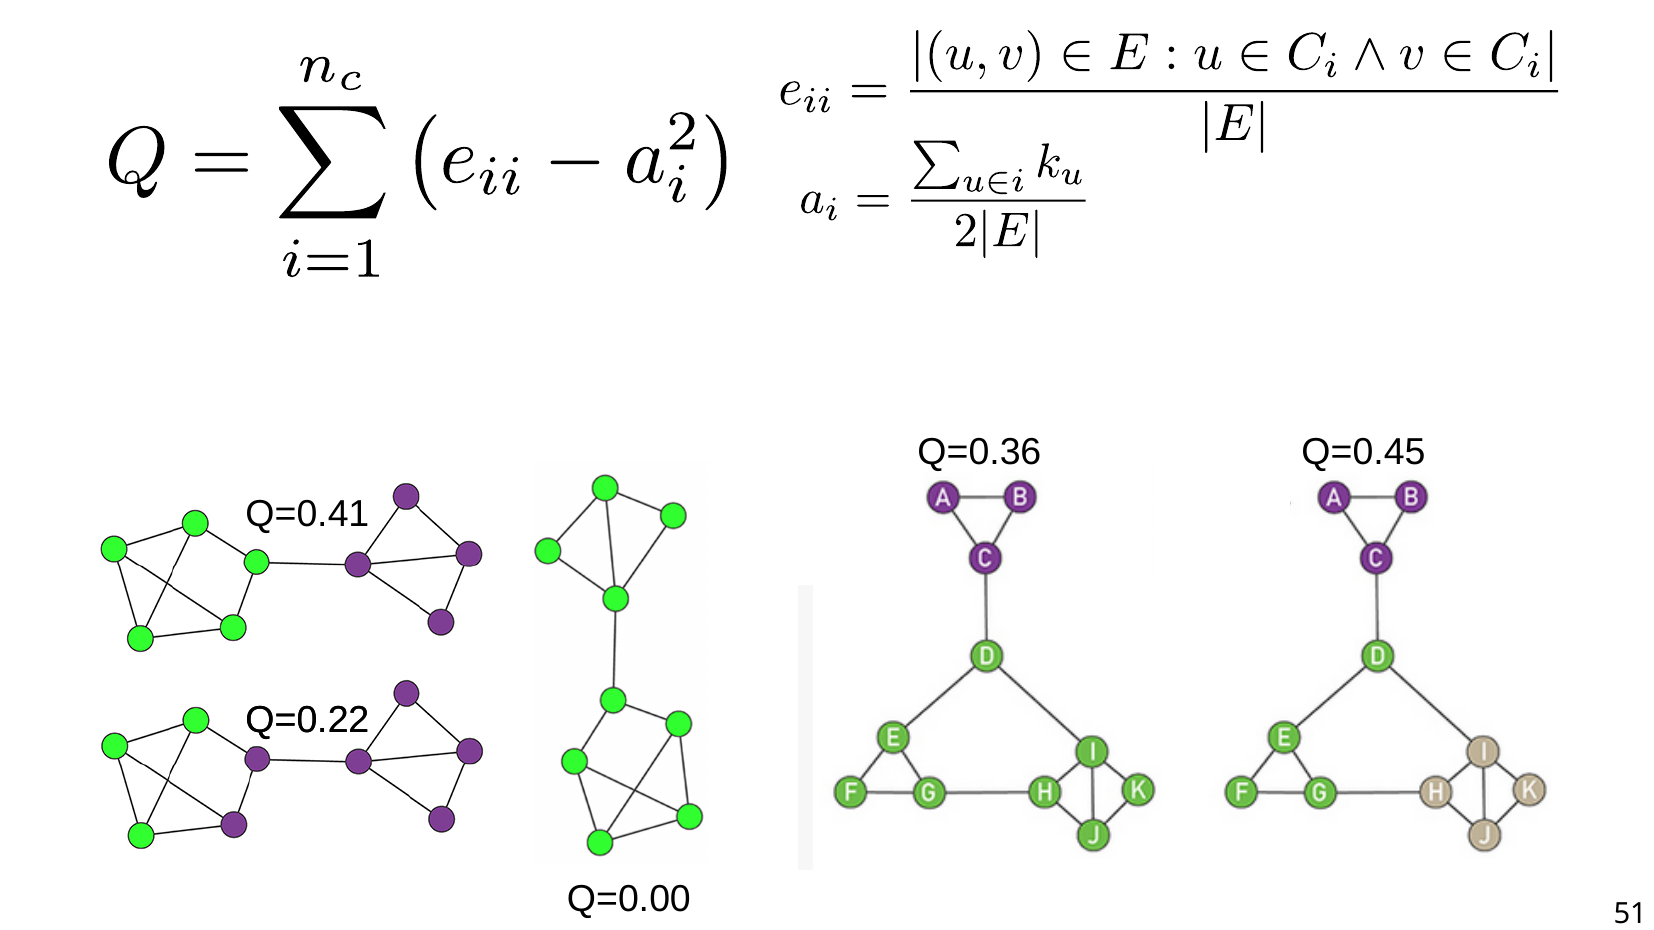

Q=0.45
Q=0.36
Q=0.41
Q=0.22
Q=0.22
Q=0.00
51